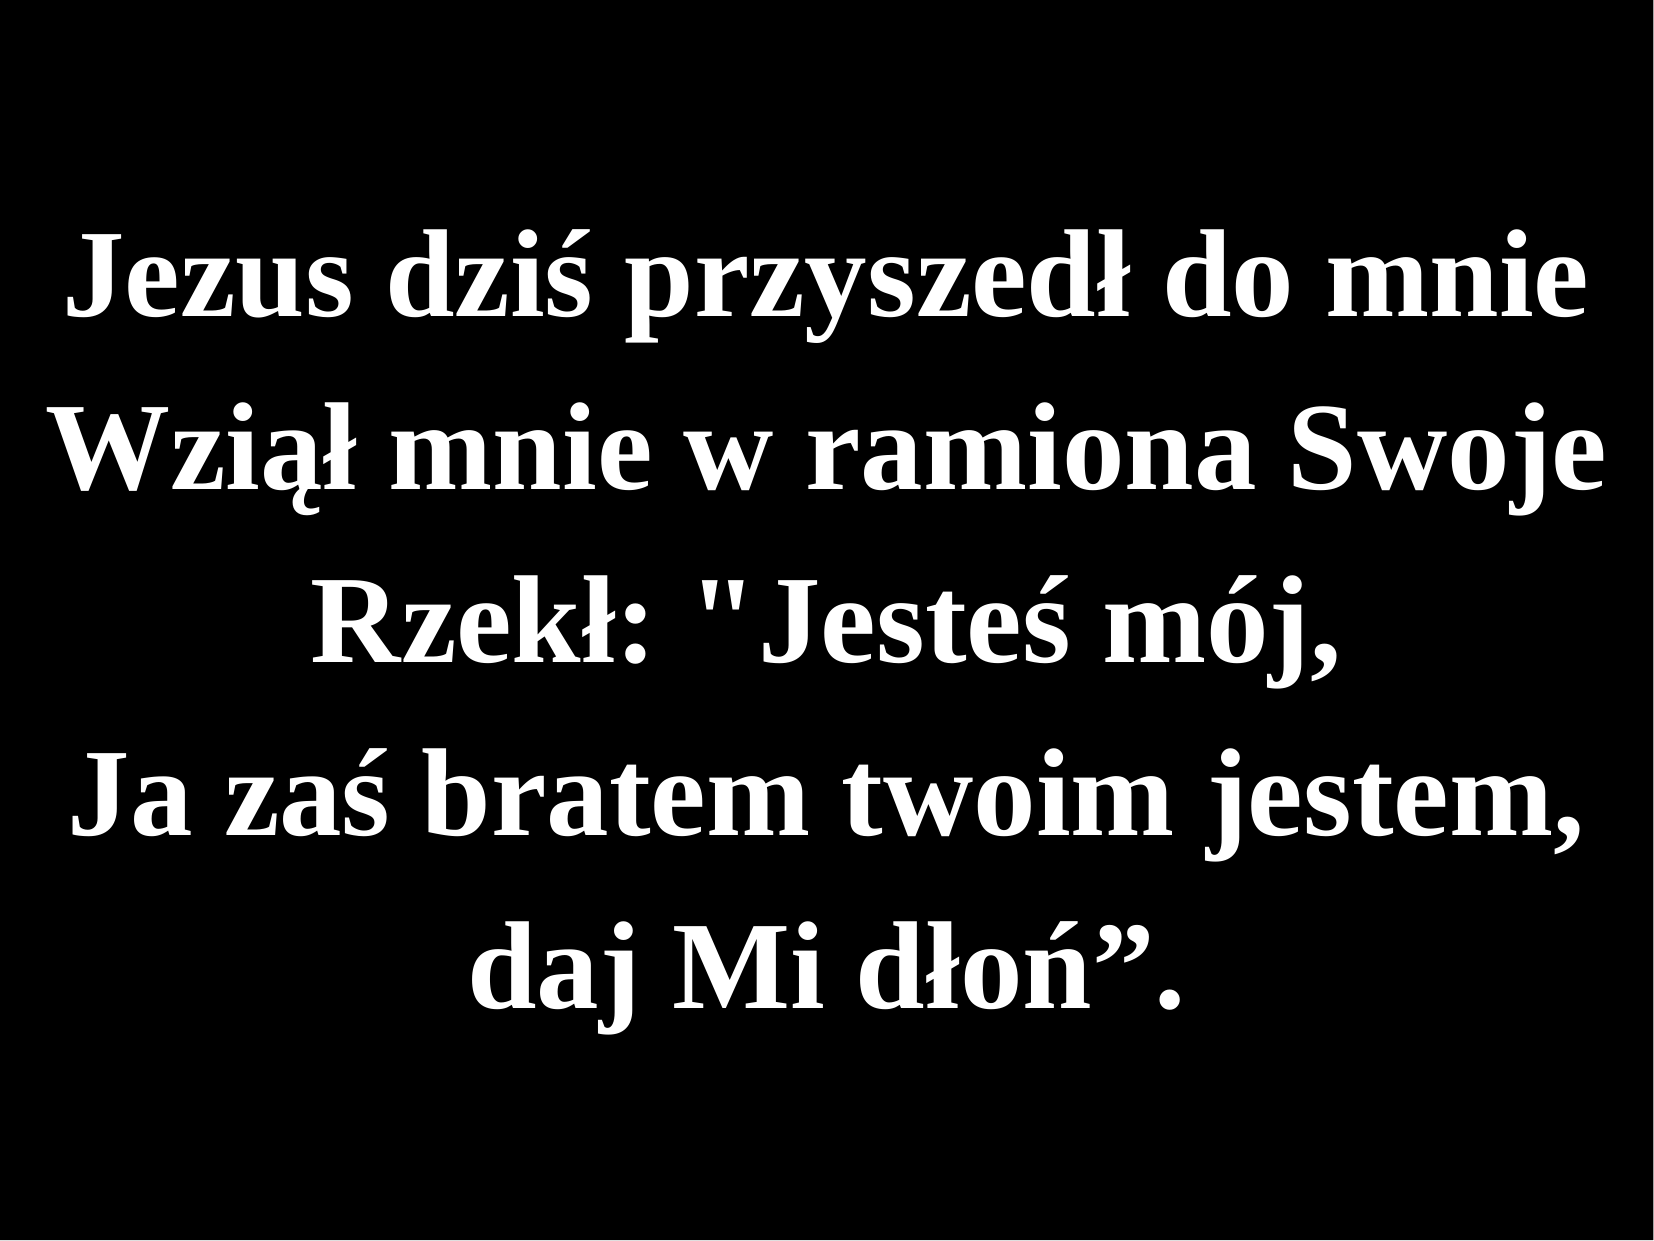

# Jezus dziś przyszedł do mnie ppp Wziął mnie w ramiona Swoje ppp Rzekł: "Jesteś mój, ppp Ja zaś bratem twoim jestem, ppp daj Mi dłoń”.